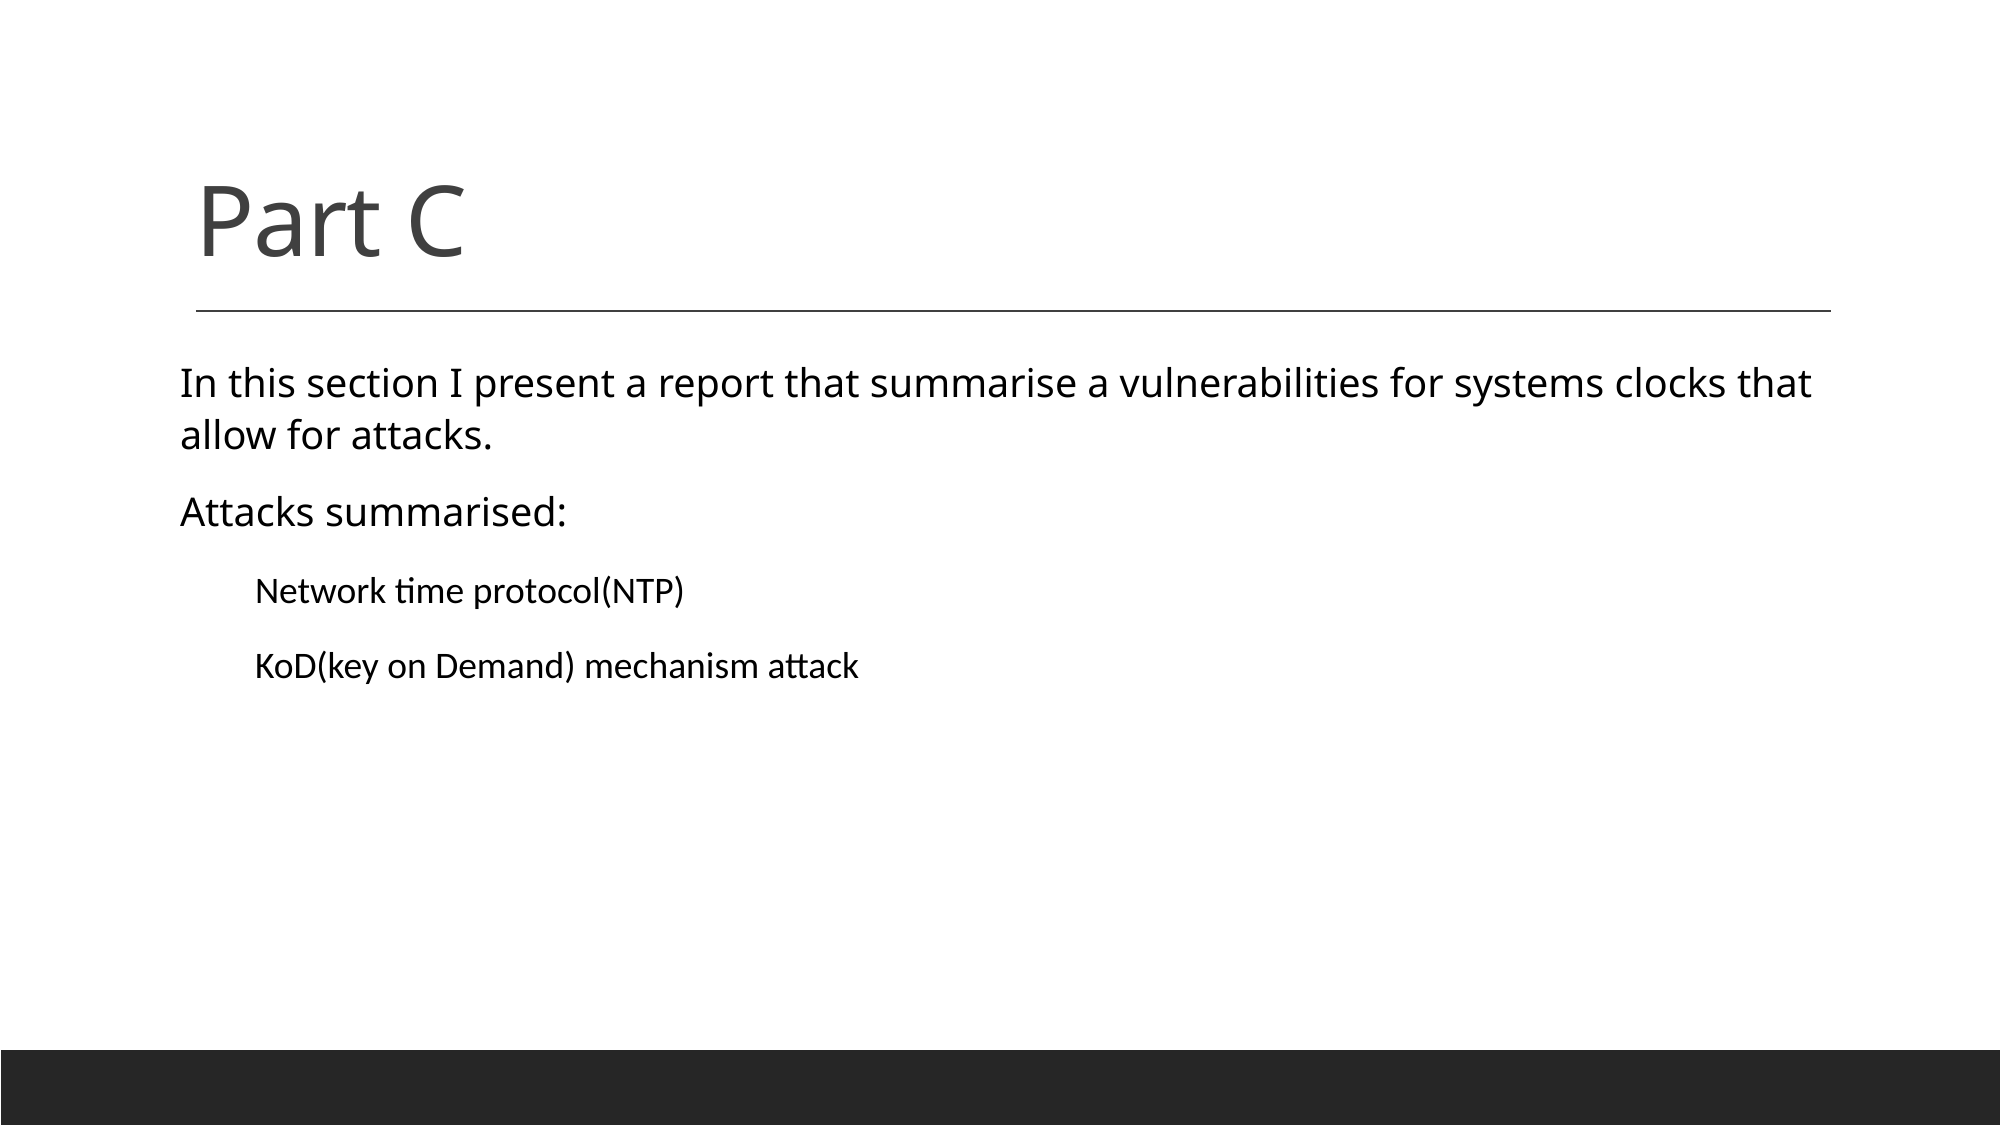

# Part C
In this section I present a report that summarise a vulnerabilities for systems clocks that allow for attacks.
Attacks summarised:
	Network time protocol(NTP)
	KoD(key on Demand) mechanism attack